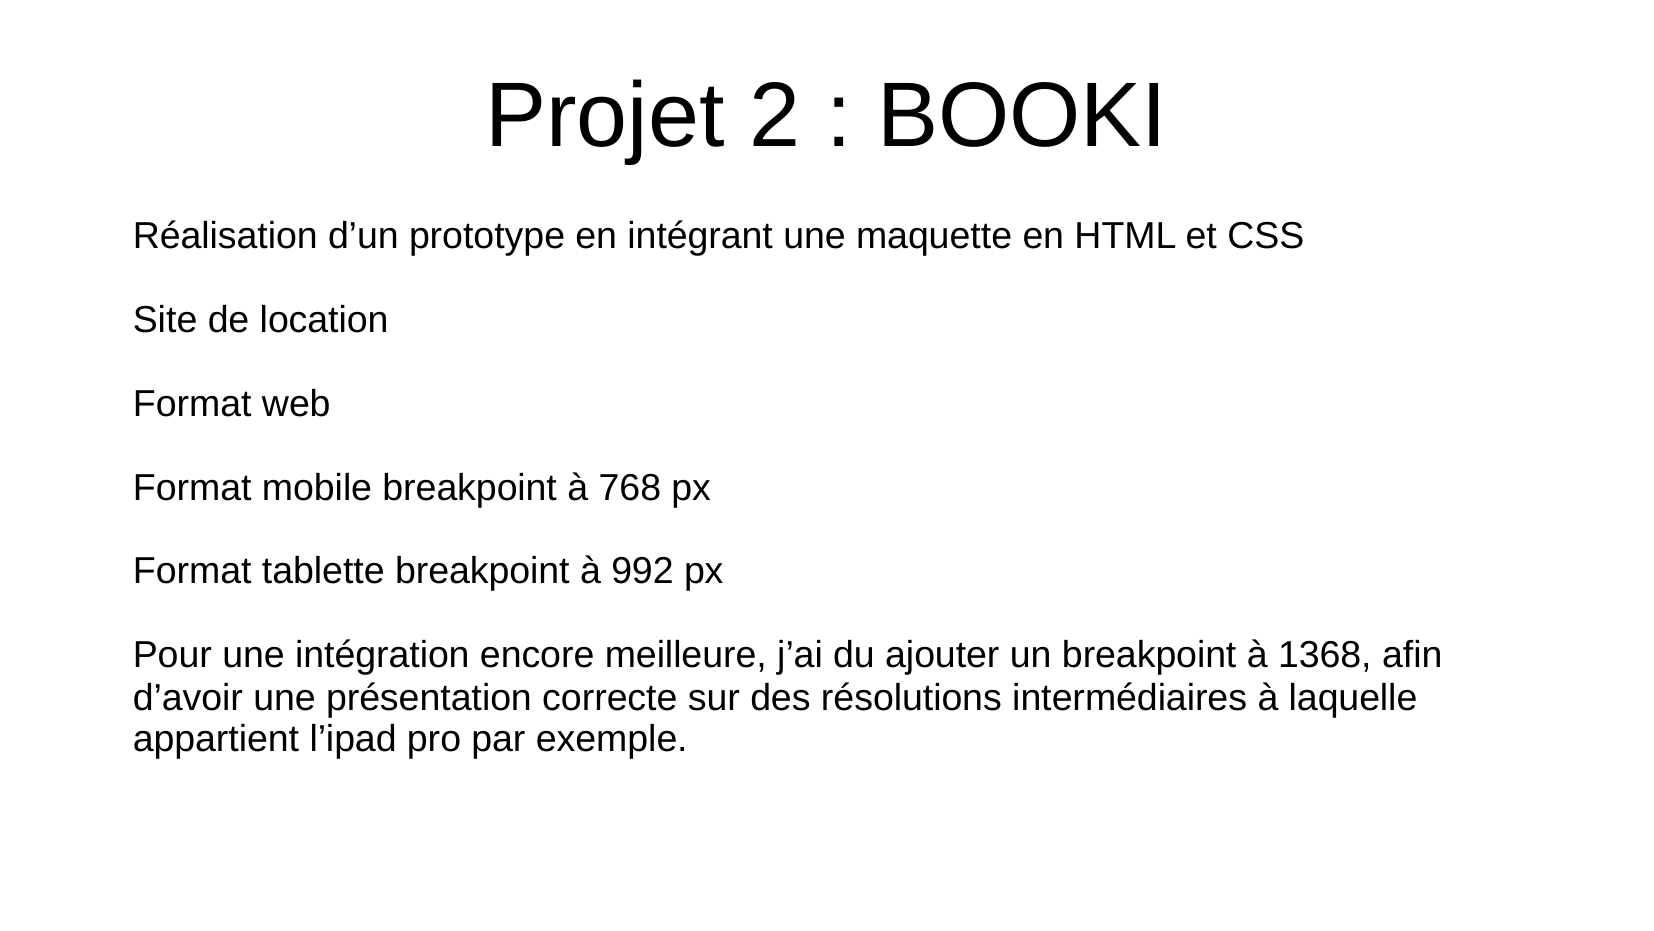

# Projet 2 : BOOKI
Réalisation d’un prototype en intégrant une maquette en HTML et CSS
Site de location
Format web
Format mobile breakpoint à 768 px
Format tablette breakpoint à 992 px
Pour une intégration encore meilleure, j’ai du ajouter un breakpoint à 1368, afin d’avoir une présentation correcte sur des résolutions intermédiaires à laquelle appartient l’ipad pro par exemple.